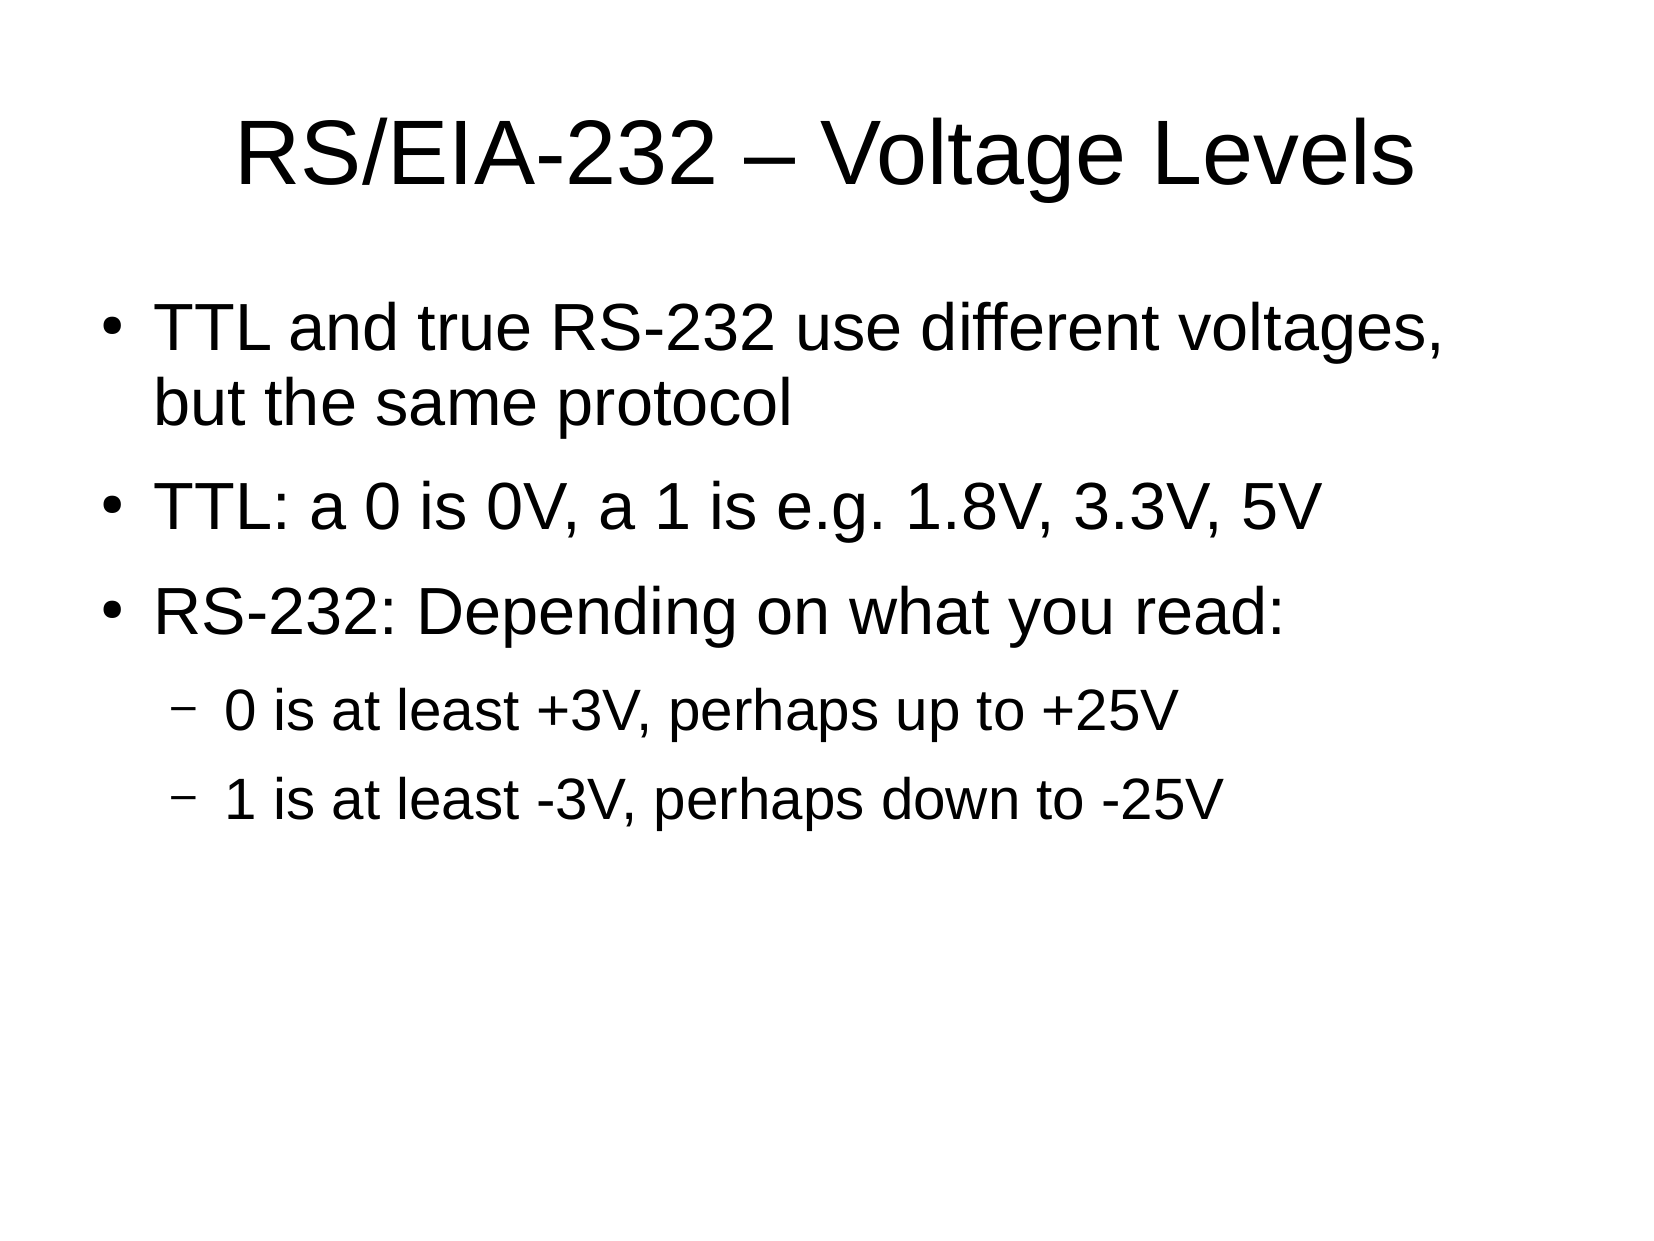

# RS/EIA-232 – Voltage Levels
TTL and true RS-232 use different voltages,
but the same protocol
TTL: a 0 is 0V, a 1 is e.g. 1.8V, 3.3V, 5V
RS-232: Depending on what you read:
0 is at least +3V, perhaps up to +25V
1 is at least -3V, perhaps down to -25V